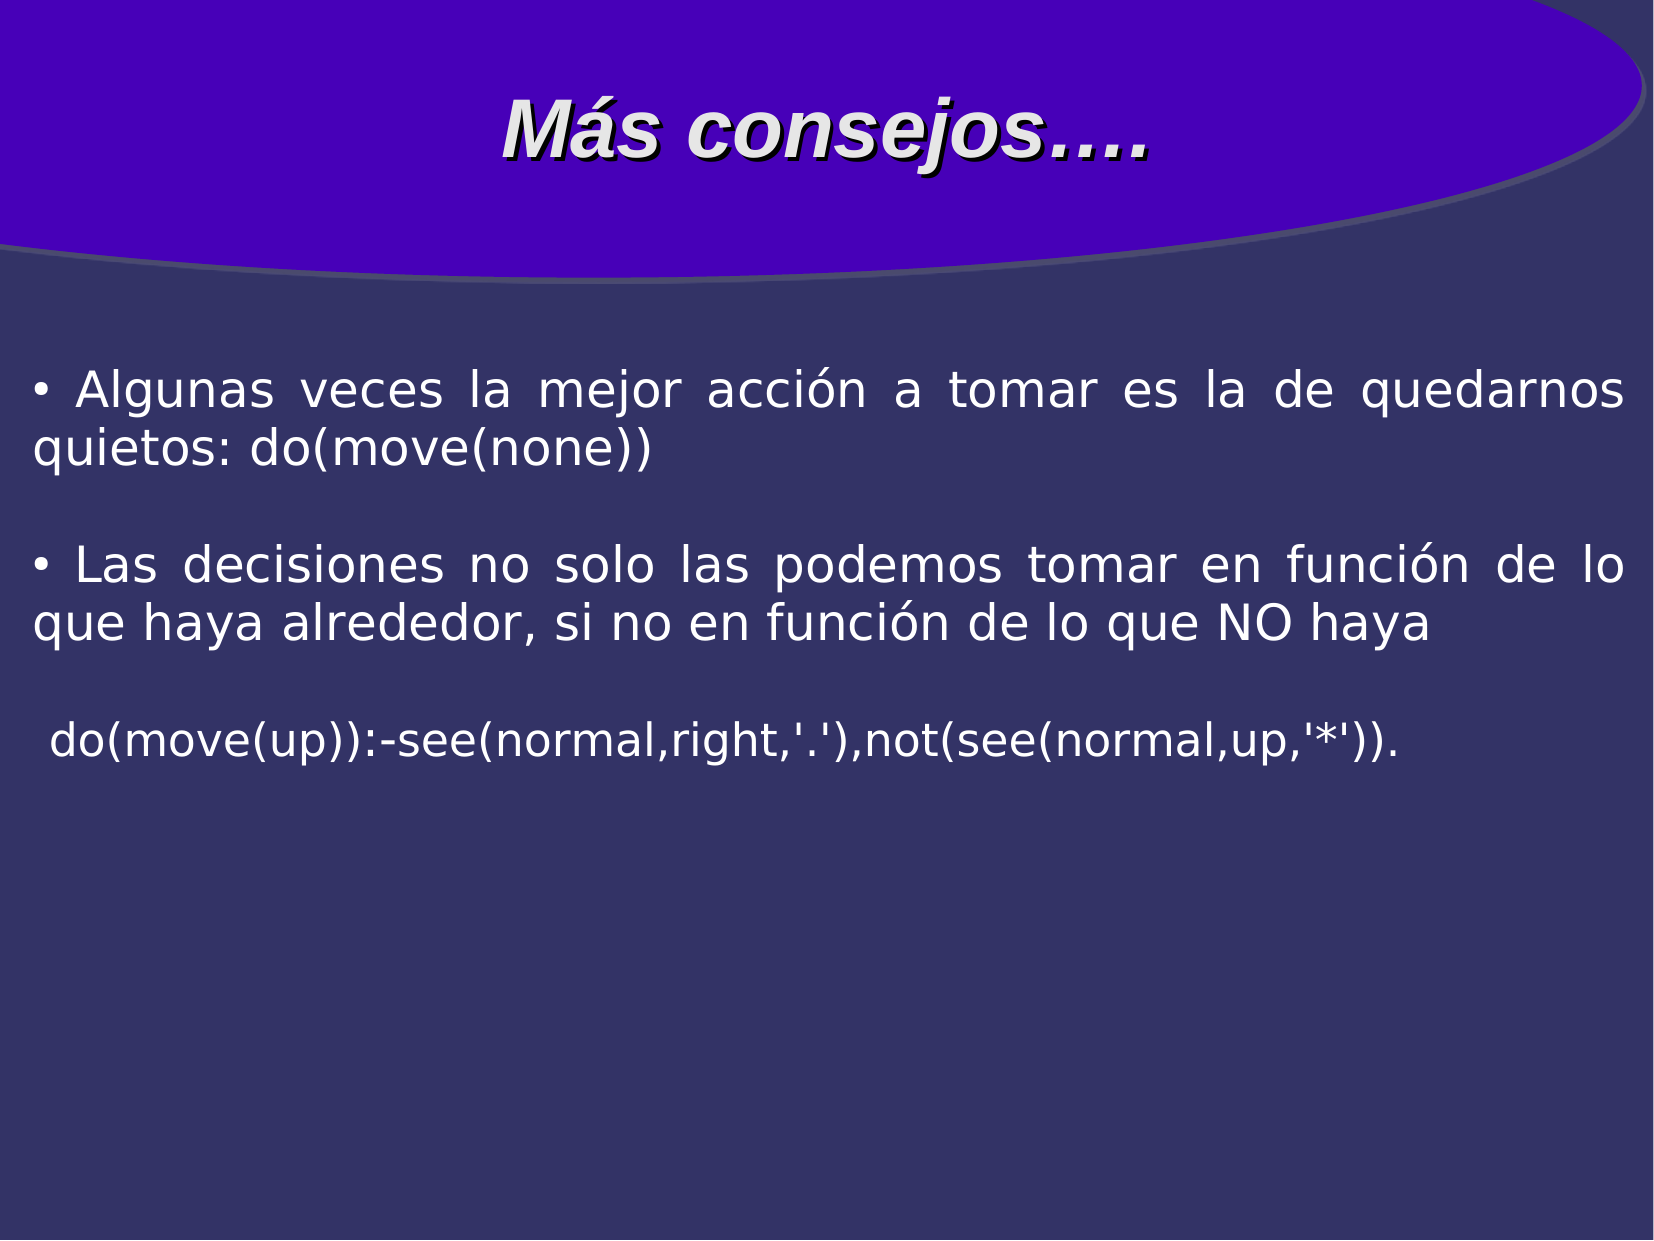

# Más consejos….
 Algunas veces la mejor acción a tomar es la de quedarnos quietos: do(move(none))
 Las decisiones no solo las podemos tomar en función de lo que haya alrededor, si no en función de lo que NO haya
do(move(up)):-see(normal,right,'.'),not(see(normal,up,'*')).